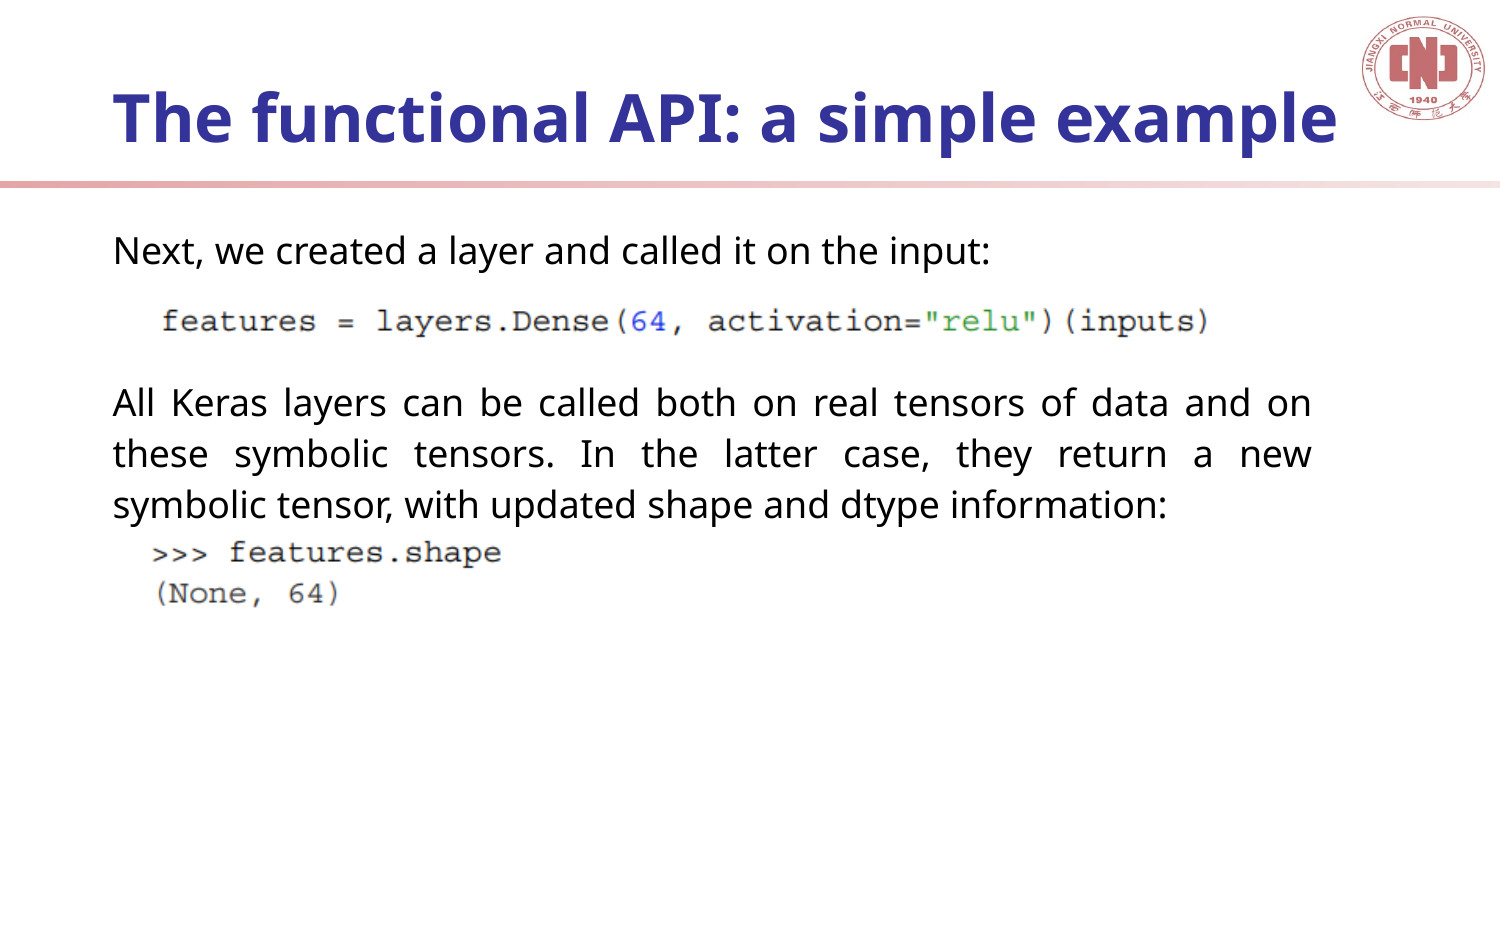

The functional API: a simple example
# Next, we created a layer and called it on the input:
All Keras layers can be called both on real tensors of data and on these symbolic tensors. In the latter case, they return a new symbolic tensor, with updated shape and dtype information: